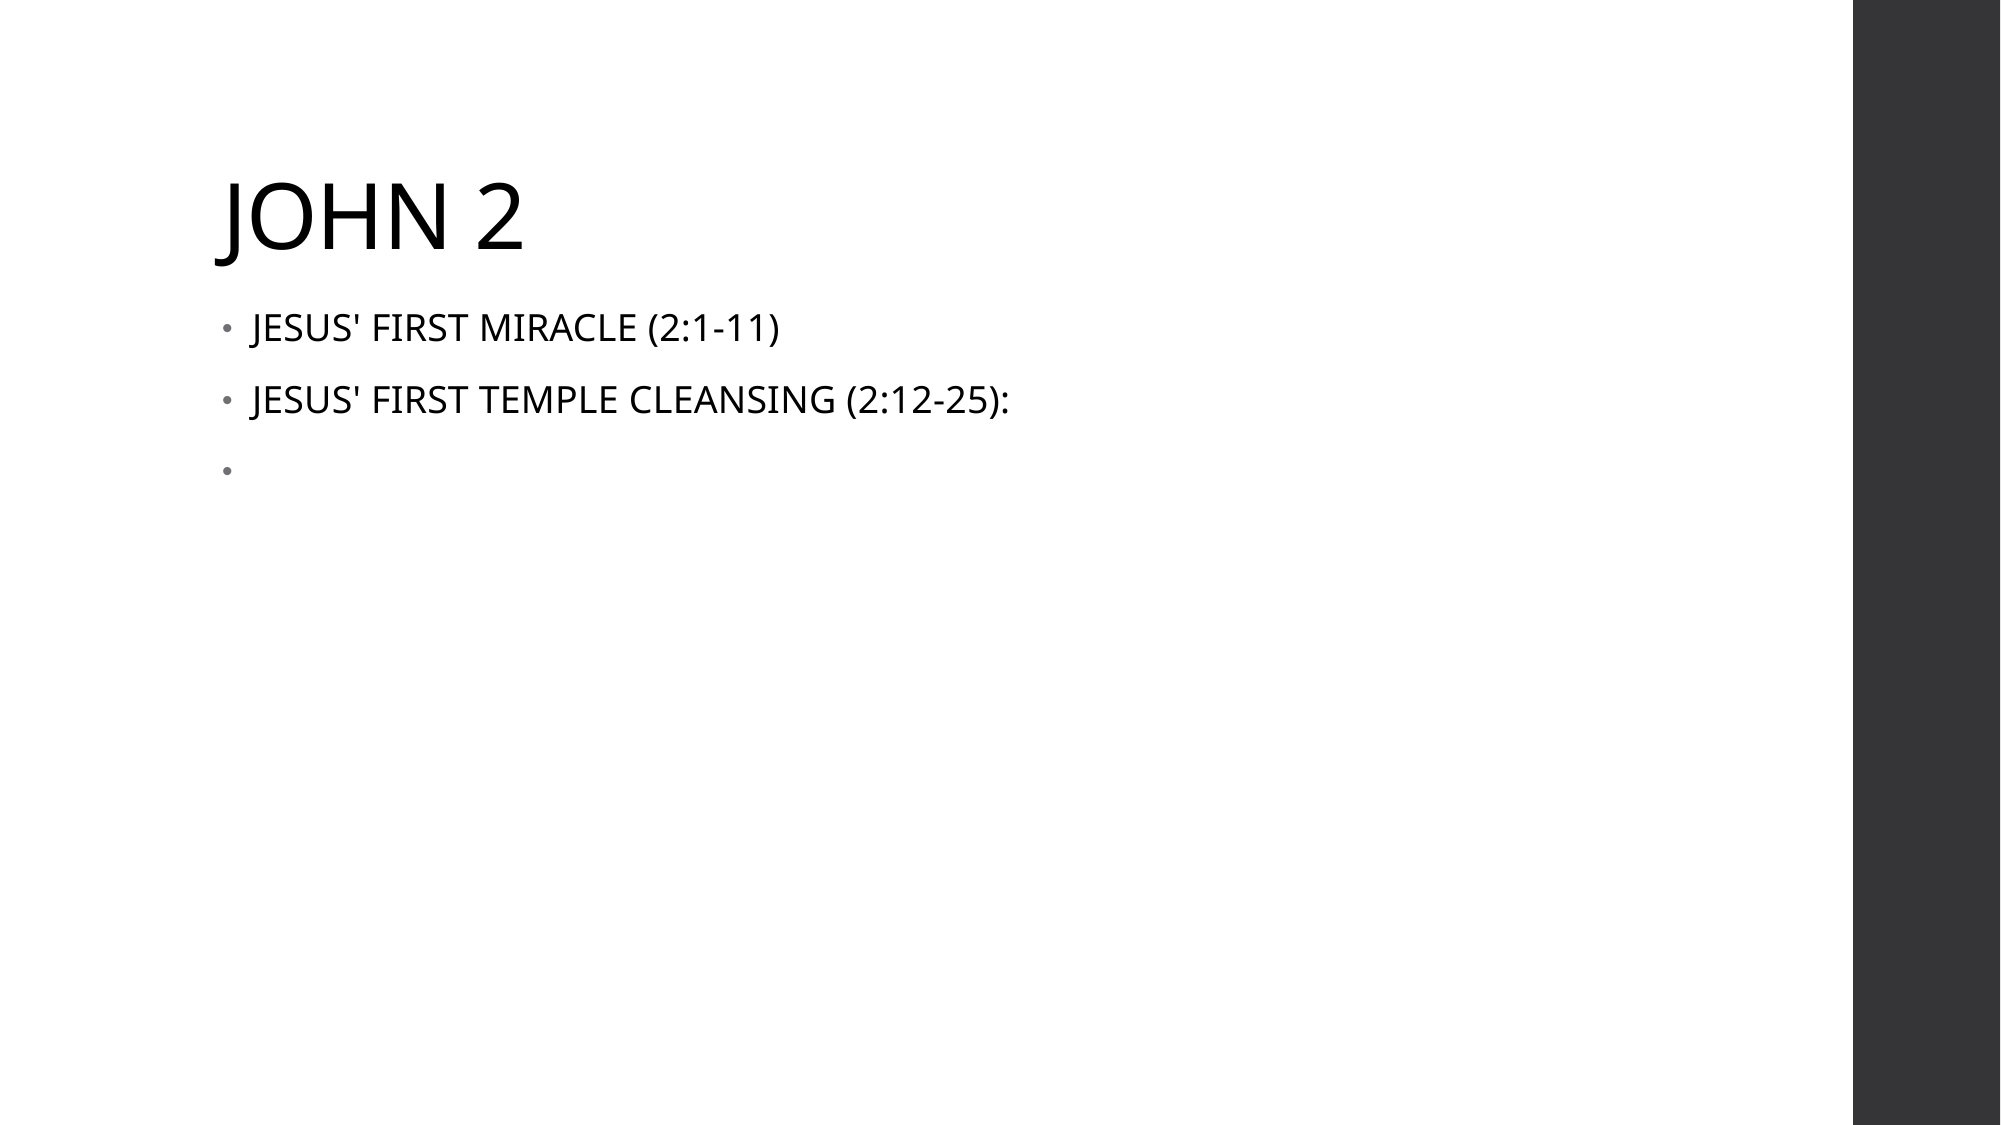

# JOHN 2
JESUS' FIRST MIRACLE (2:1-11)
JESUS' FIRST TEMPLE CLEANSING (2:12-25):